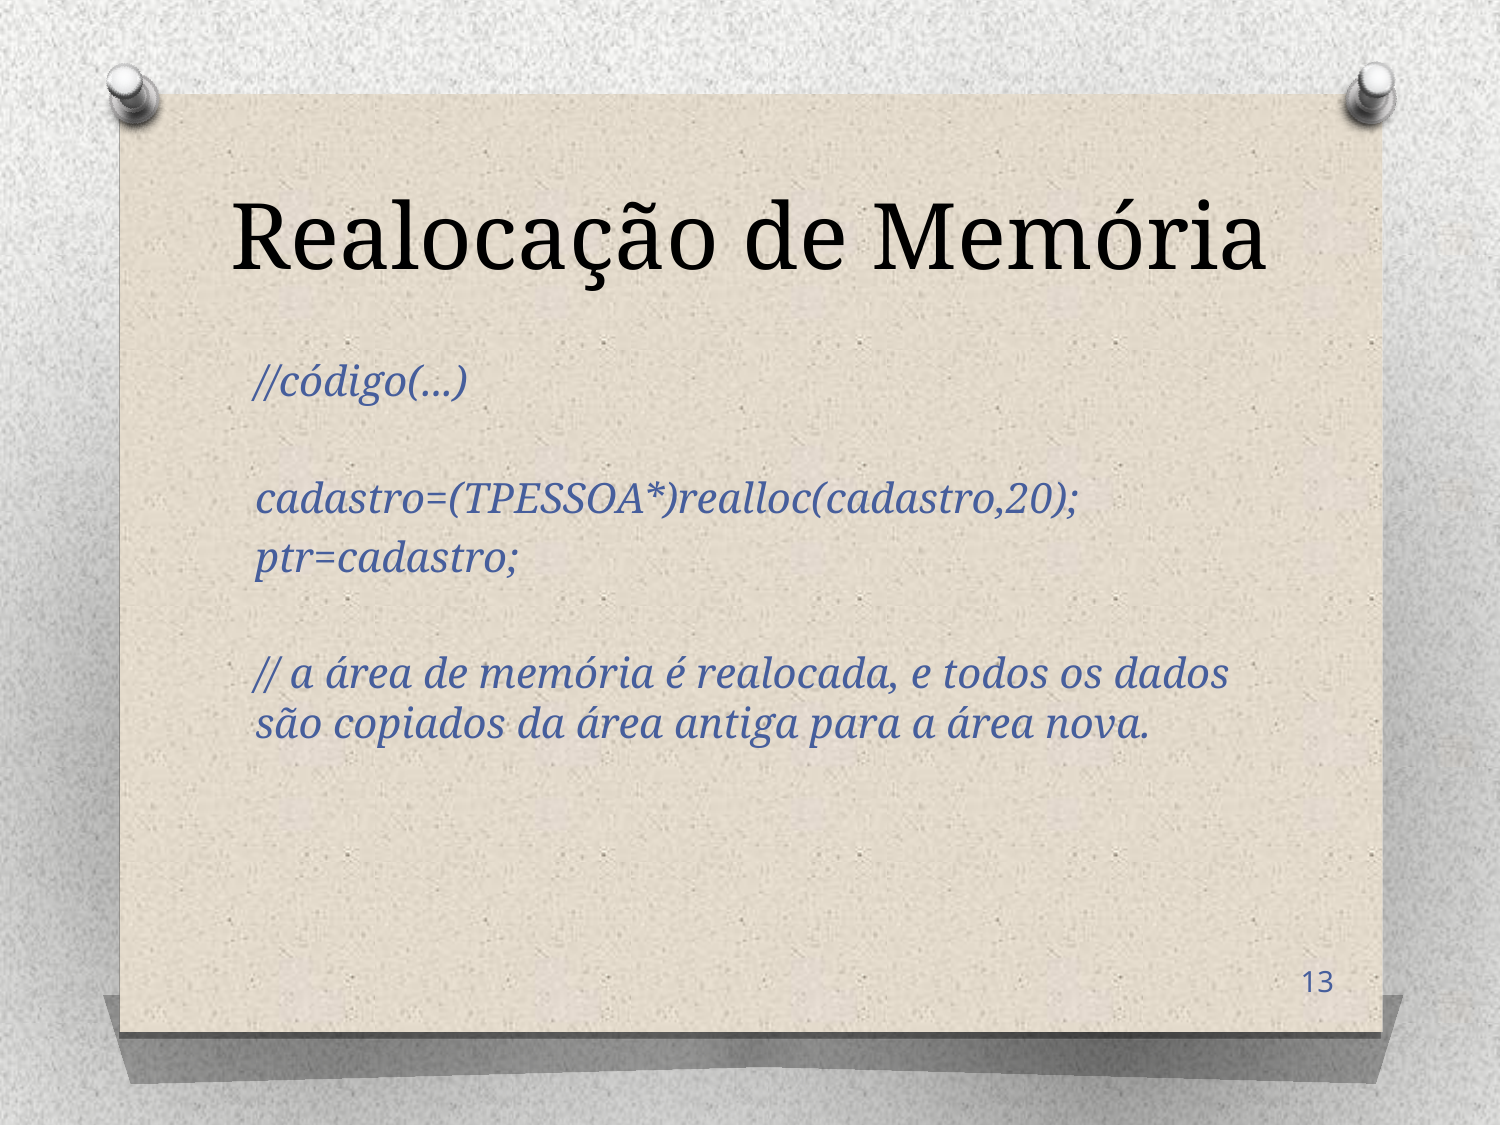

# Realocação de Memória
//código(...)
cadastro=(TPESSOA*)realloc(cadastro,20);
ptr=cadastro;
// a área de memória é realocada, e todos os dados são copiados da área antiga para a área nova.